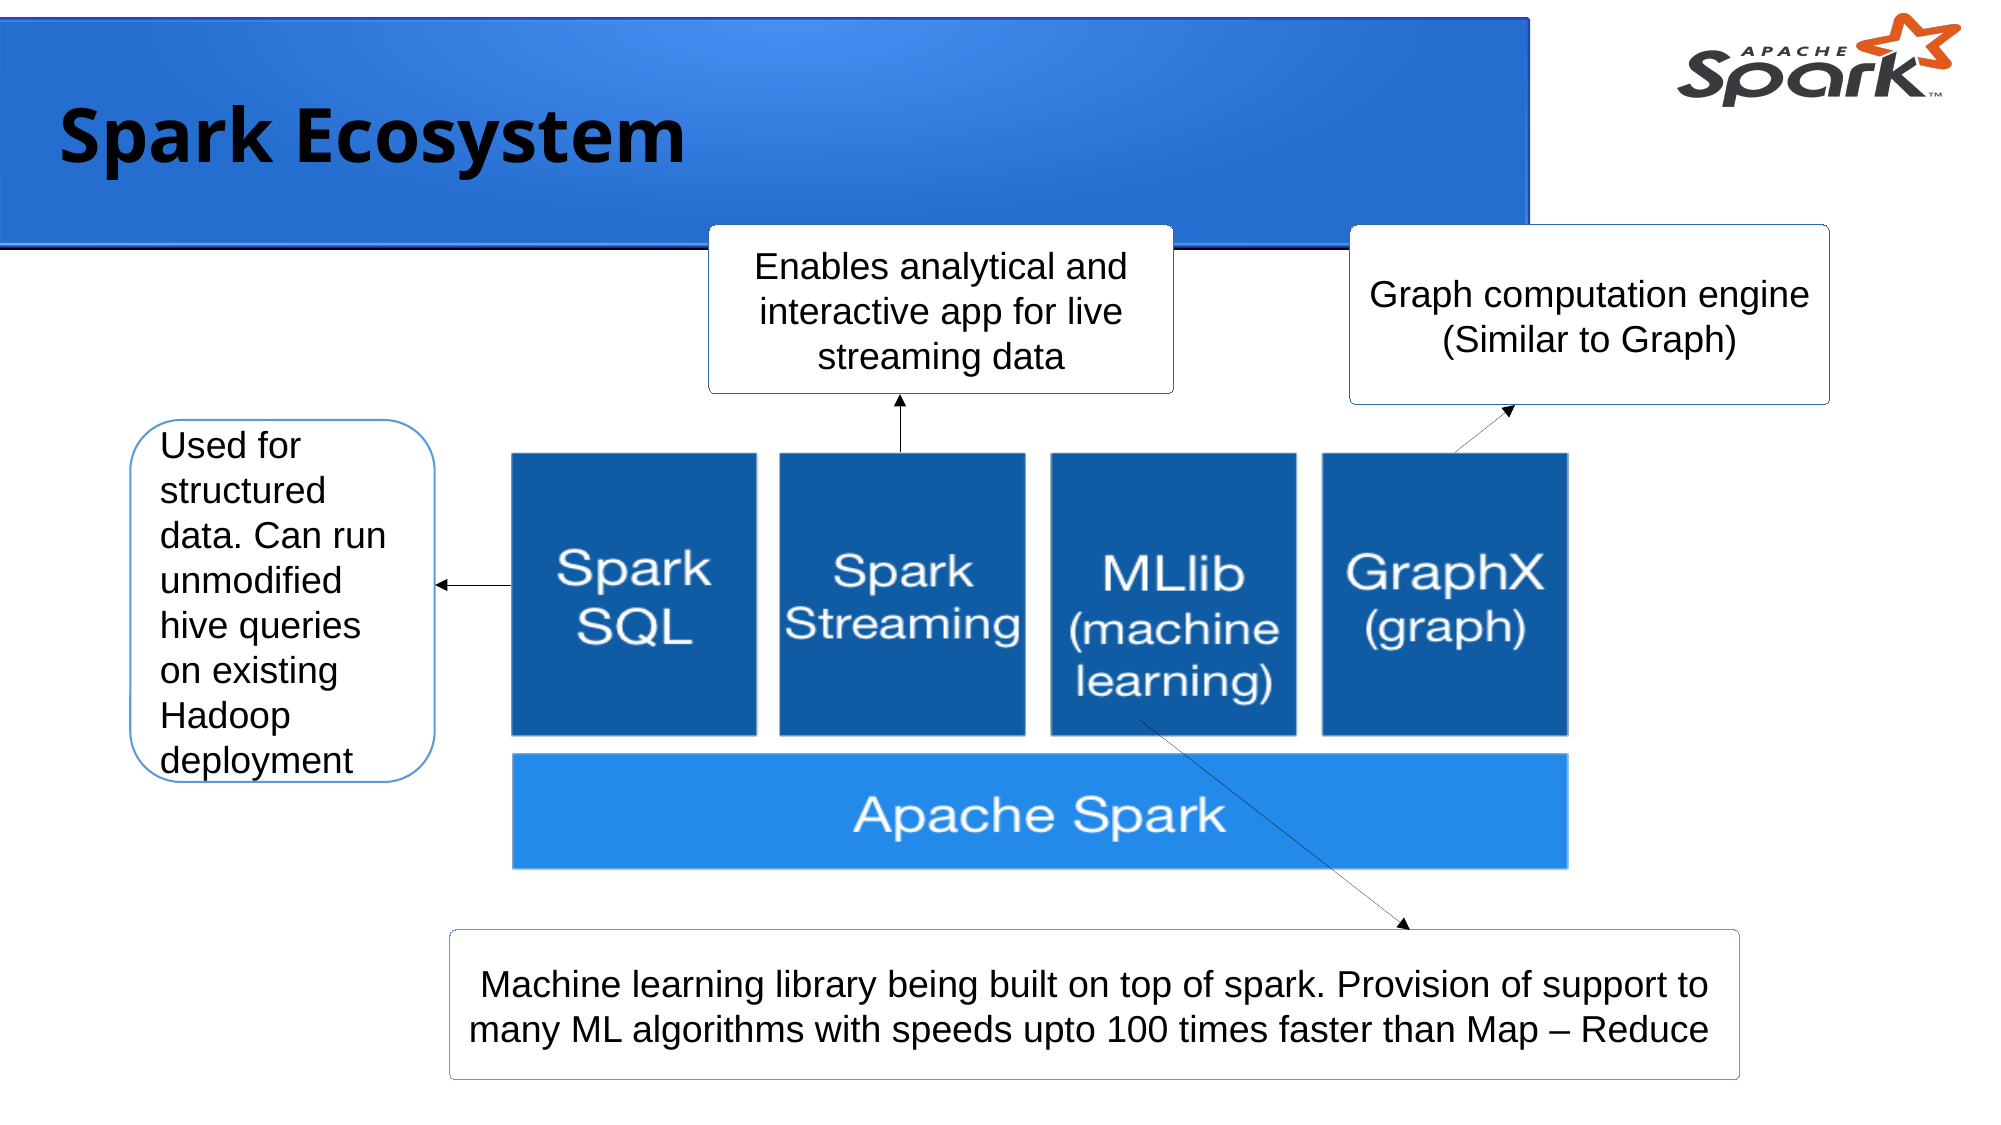

Spark Ecosystem
Enables analytical and interactive app for live streaming data
Graph computation engine
(Similar to Graph)
Used for structured data. Can run unmodified hive queries on existing Hadoop deployment
Machine learning library being built on top of spark. Provision of support to many ML algorithms with speeds upto 100 times faster than Map – Reduce